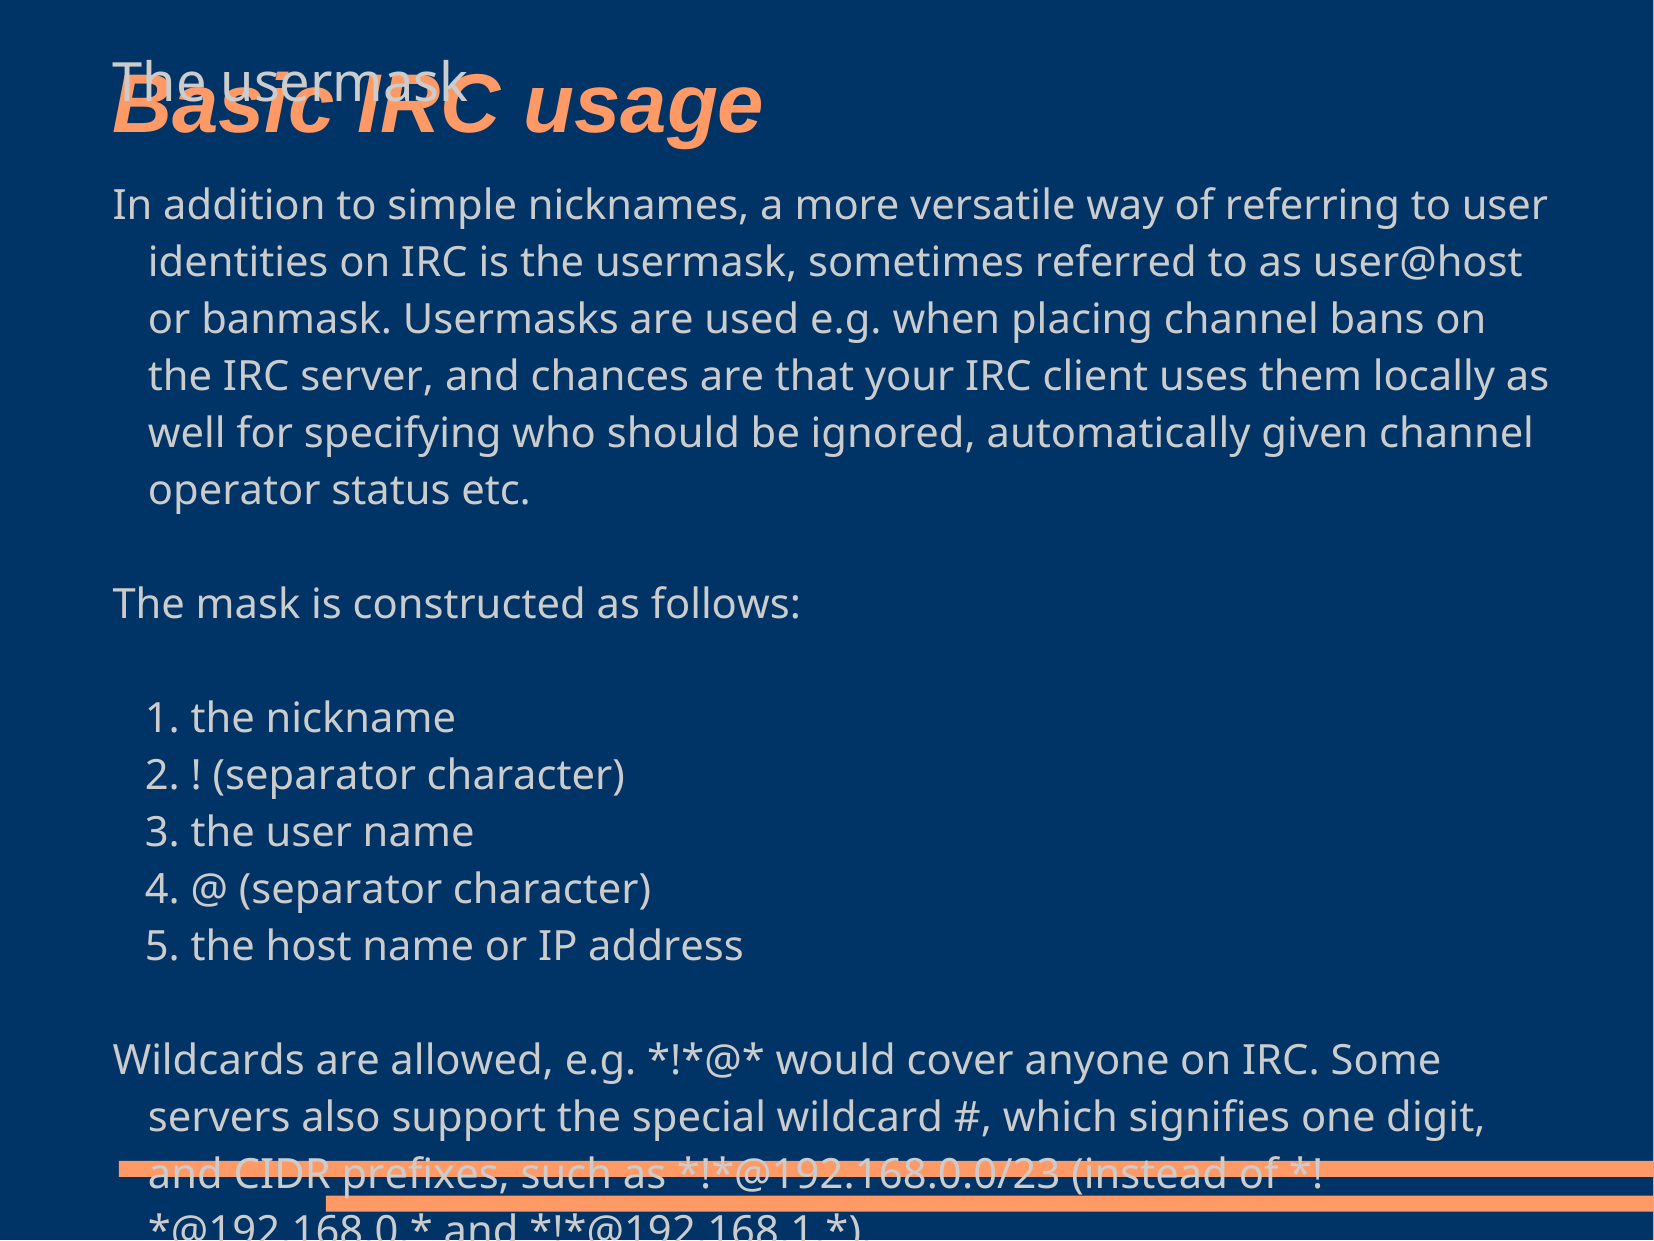

# Basic IRC usage
The usermask
In addition to simple nicknames, a more versatile way of referring to user identities on IRC is the usermask, sometimes referred to as user@host or banmask. Usermasks are used e.g. when placing channel bans on the IRC server, and chances are that your IRC client uses them locally as well for specifying who should be ignored, automatically given channel operator status etc.
The mask is constructed as follows:
 1. the nickname
 2. ! (separator character)
 3. the user name
 4. @ (separator character)
 5. the host name or IP address
Wildcards are allowed, e.g. *!*@* would cover anyone on IRC. Some servers also support the special wildcard #, which signifies one digit, and CIDR prefixes, such as *!*@192.168.0.0/23 (instead of *!*@192.168.0.* and *!*@192.168.1.*).